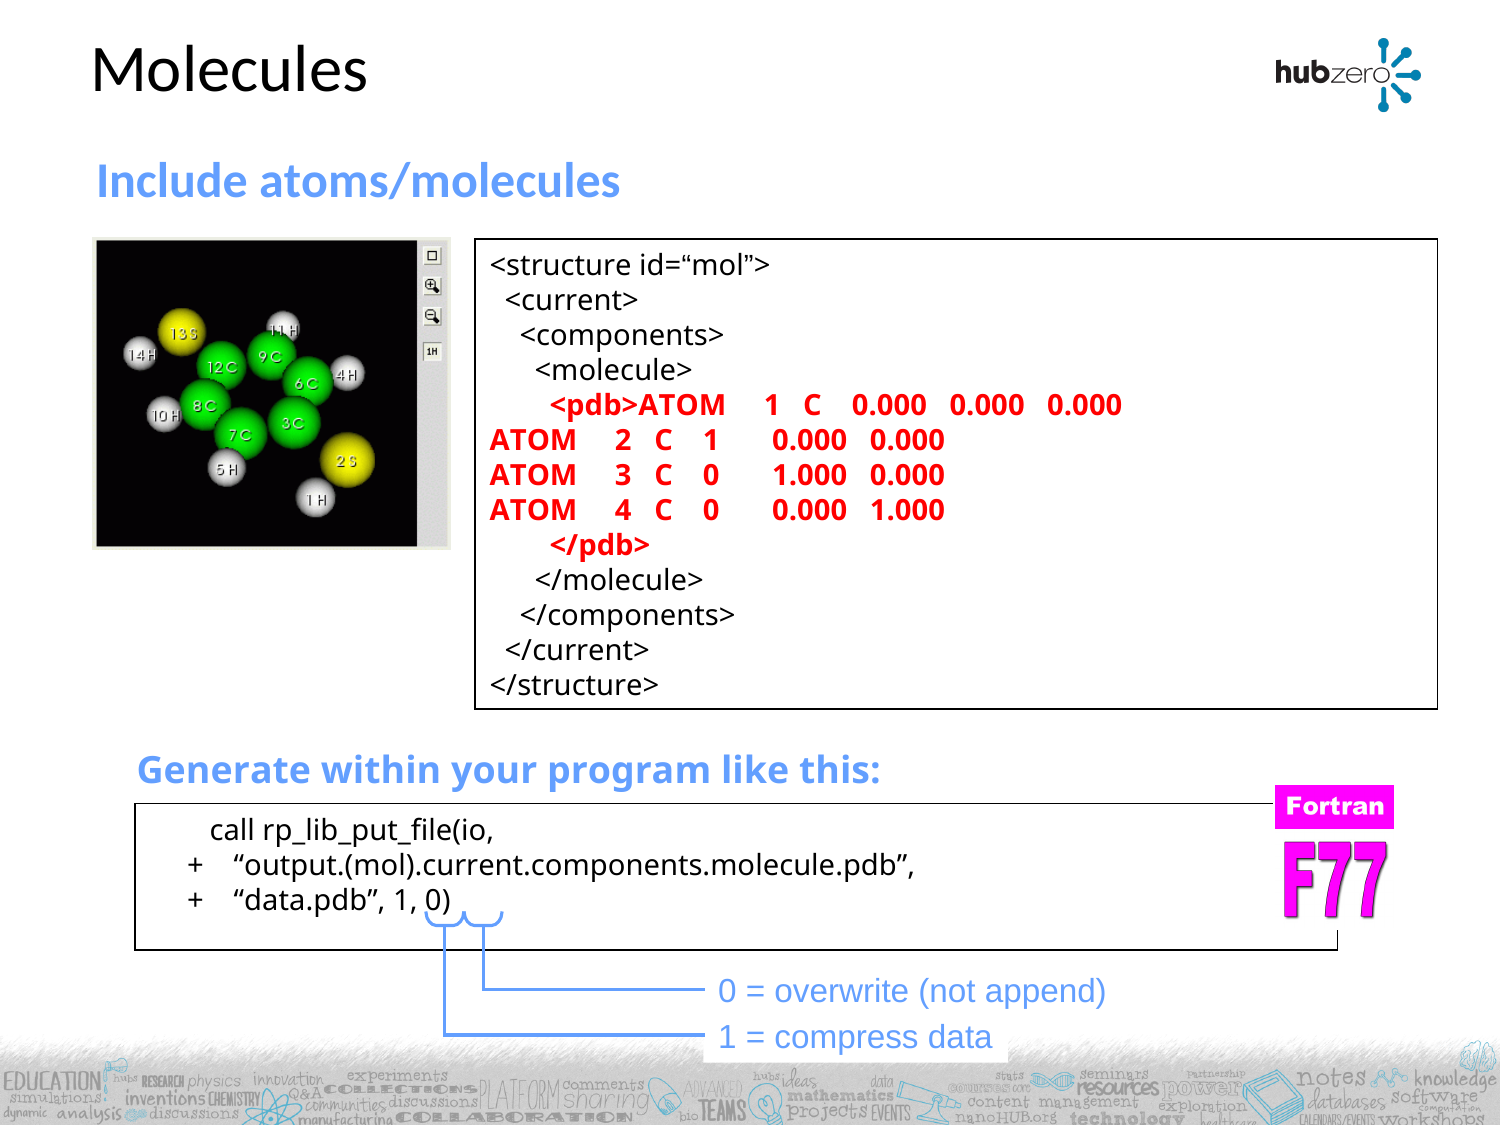

Molecules
Include atoms/molecules
<structure id=“mol”>
 <current>
 <components>
 <molecule>
 <pdb>ATOM 1 C 0.000 0.000 0.000
ATOM 2 C 1 0.000 0.000
ATOM 3 C 0 1.000 0.000
ATOM 4 C 0 0.000 1.000
 </pdb>
 </molecule>
 </components>
 </current>
</structure>
Generate within your program like this:
 call rp_lib_put_file(io,
 + “output.(mol).current.components.molecule.pdb”,
 + “data.pdb”, 1, 0)
0 = overwrite (not append)
1 = compress data